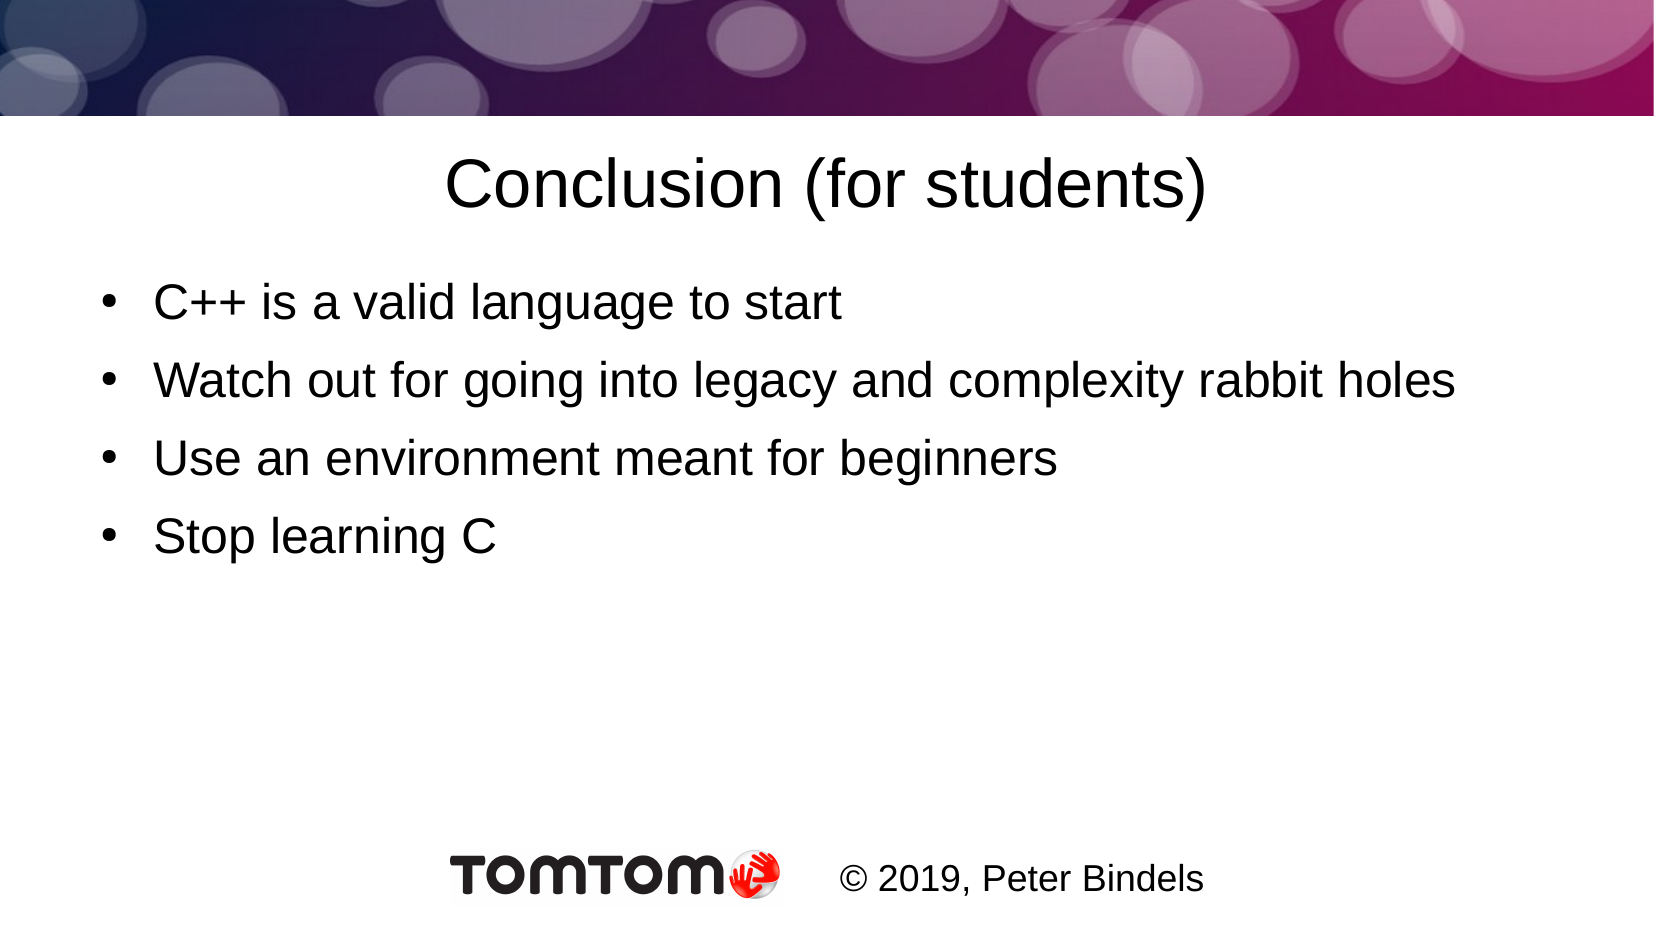

# Conclusion (for students)
C++ is a valid language to start
Watch out for going into legacy and complexity rabbit holes
Use an environment meant for beginners
Stop learning C